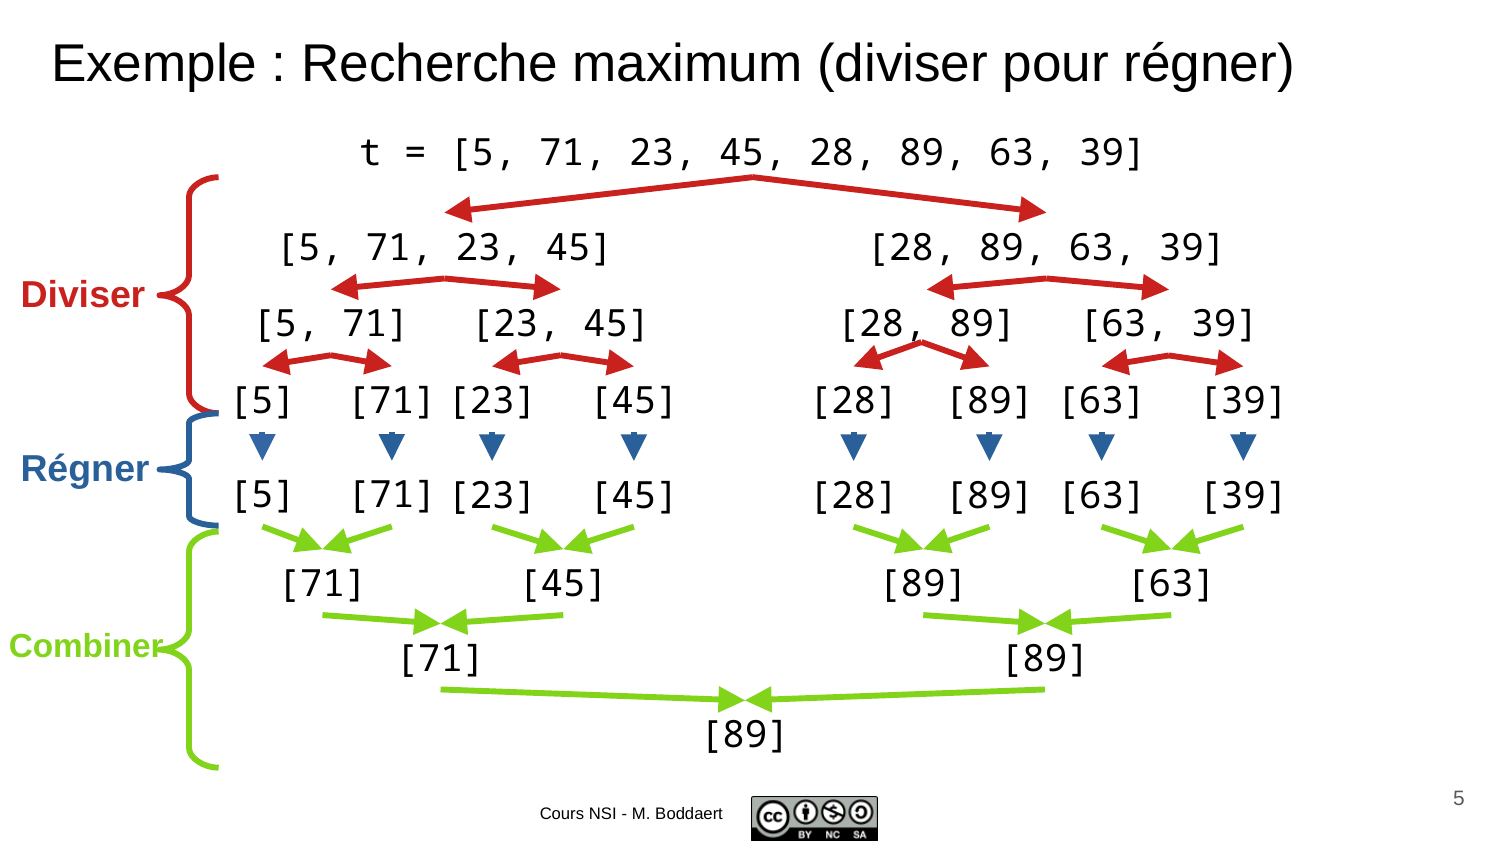

# Exemple : Recherche maximum (diviser pour régner)
t = [5, 71, 23, 45, 28, 89, 63, 39]
[5, 71, 23, 45]
[28, 89, 63, 39]
Diviser
[5, 71]
[23, 45]
[28, 89]
[63, 39]
[5]
[71]
[23]
[45]
[28]
[89]
[63]
[39]
Régner
[5]
[71]
[23]
[45]
[28]
[89]
[63]
[39]
[71]
[45]
[89]
[63]
Combiner
[71]
[89]
[89]
5